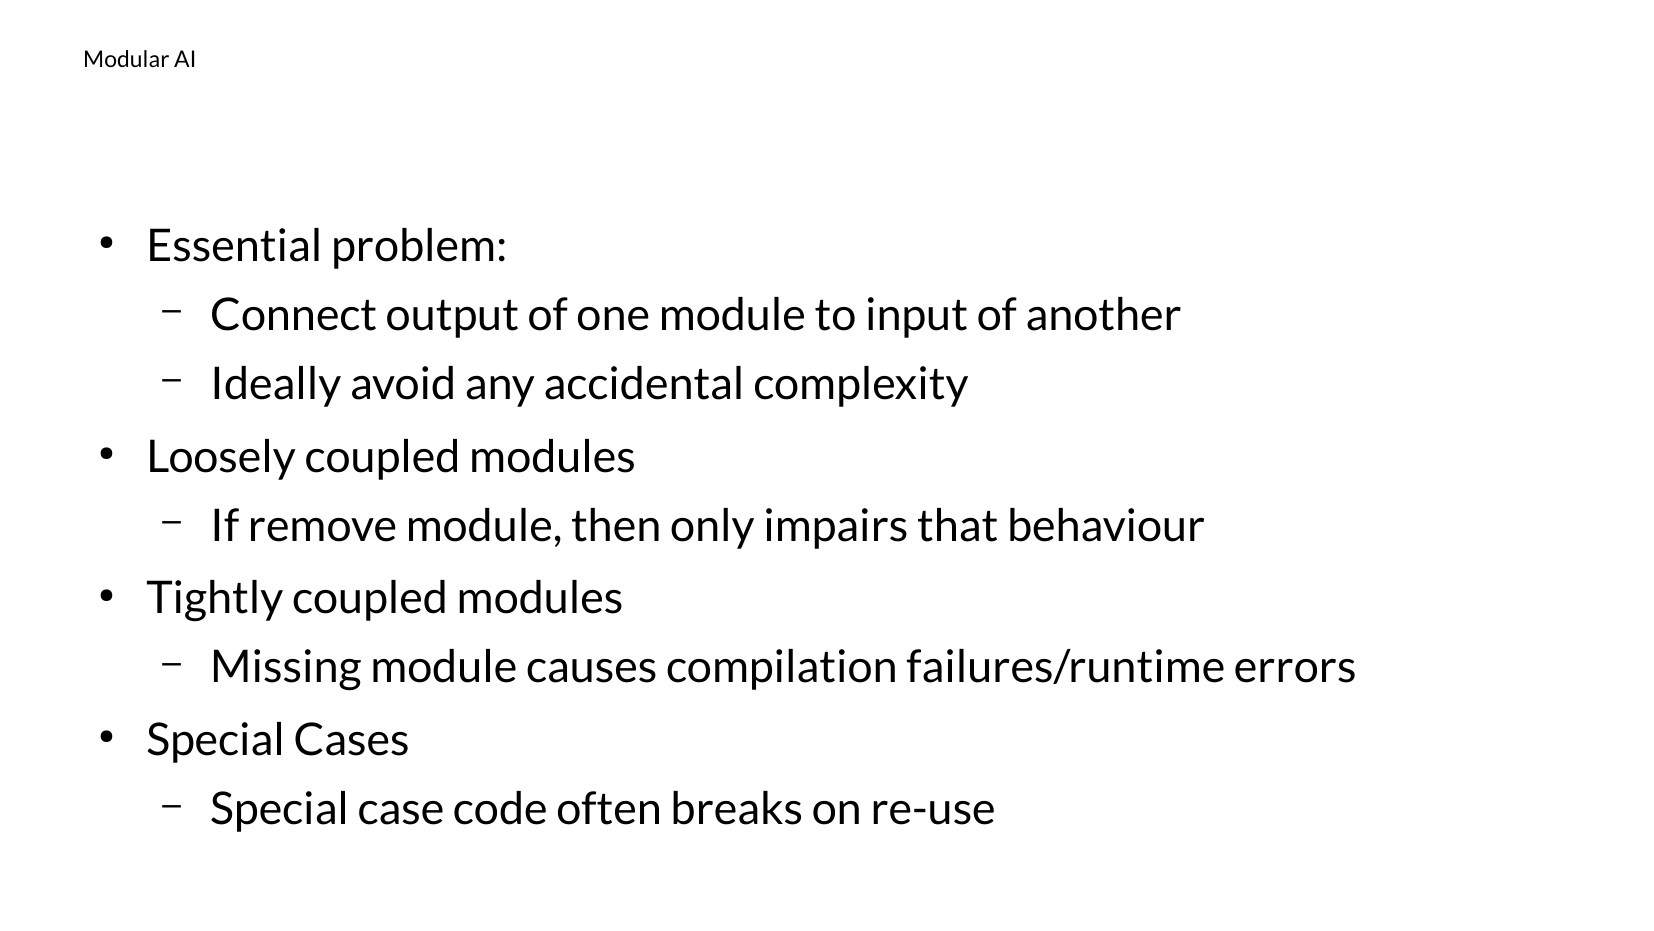

# Modular AI
Essential problem:
Connect output of one module to input of another
Ideally avoid any accidental complexity
Loosely coupled modules
If remove module, then only impairs that behaviour
Tightly coupled modules
Missing module causes compilation failures/runtime errors
Special Cases
Special case code often breaks on re-use